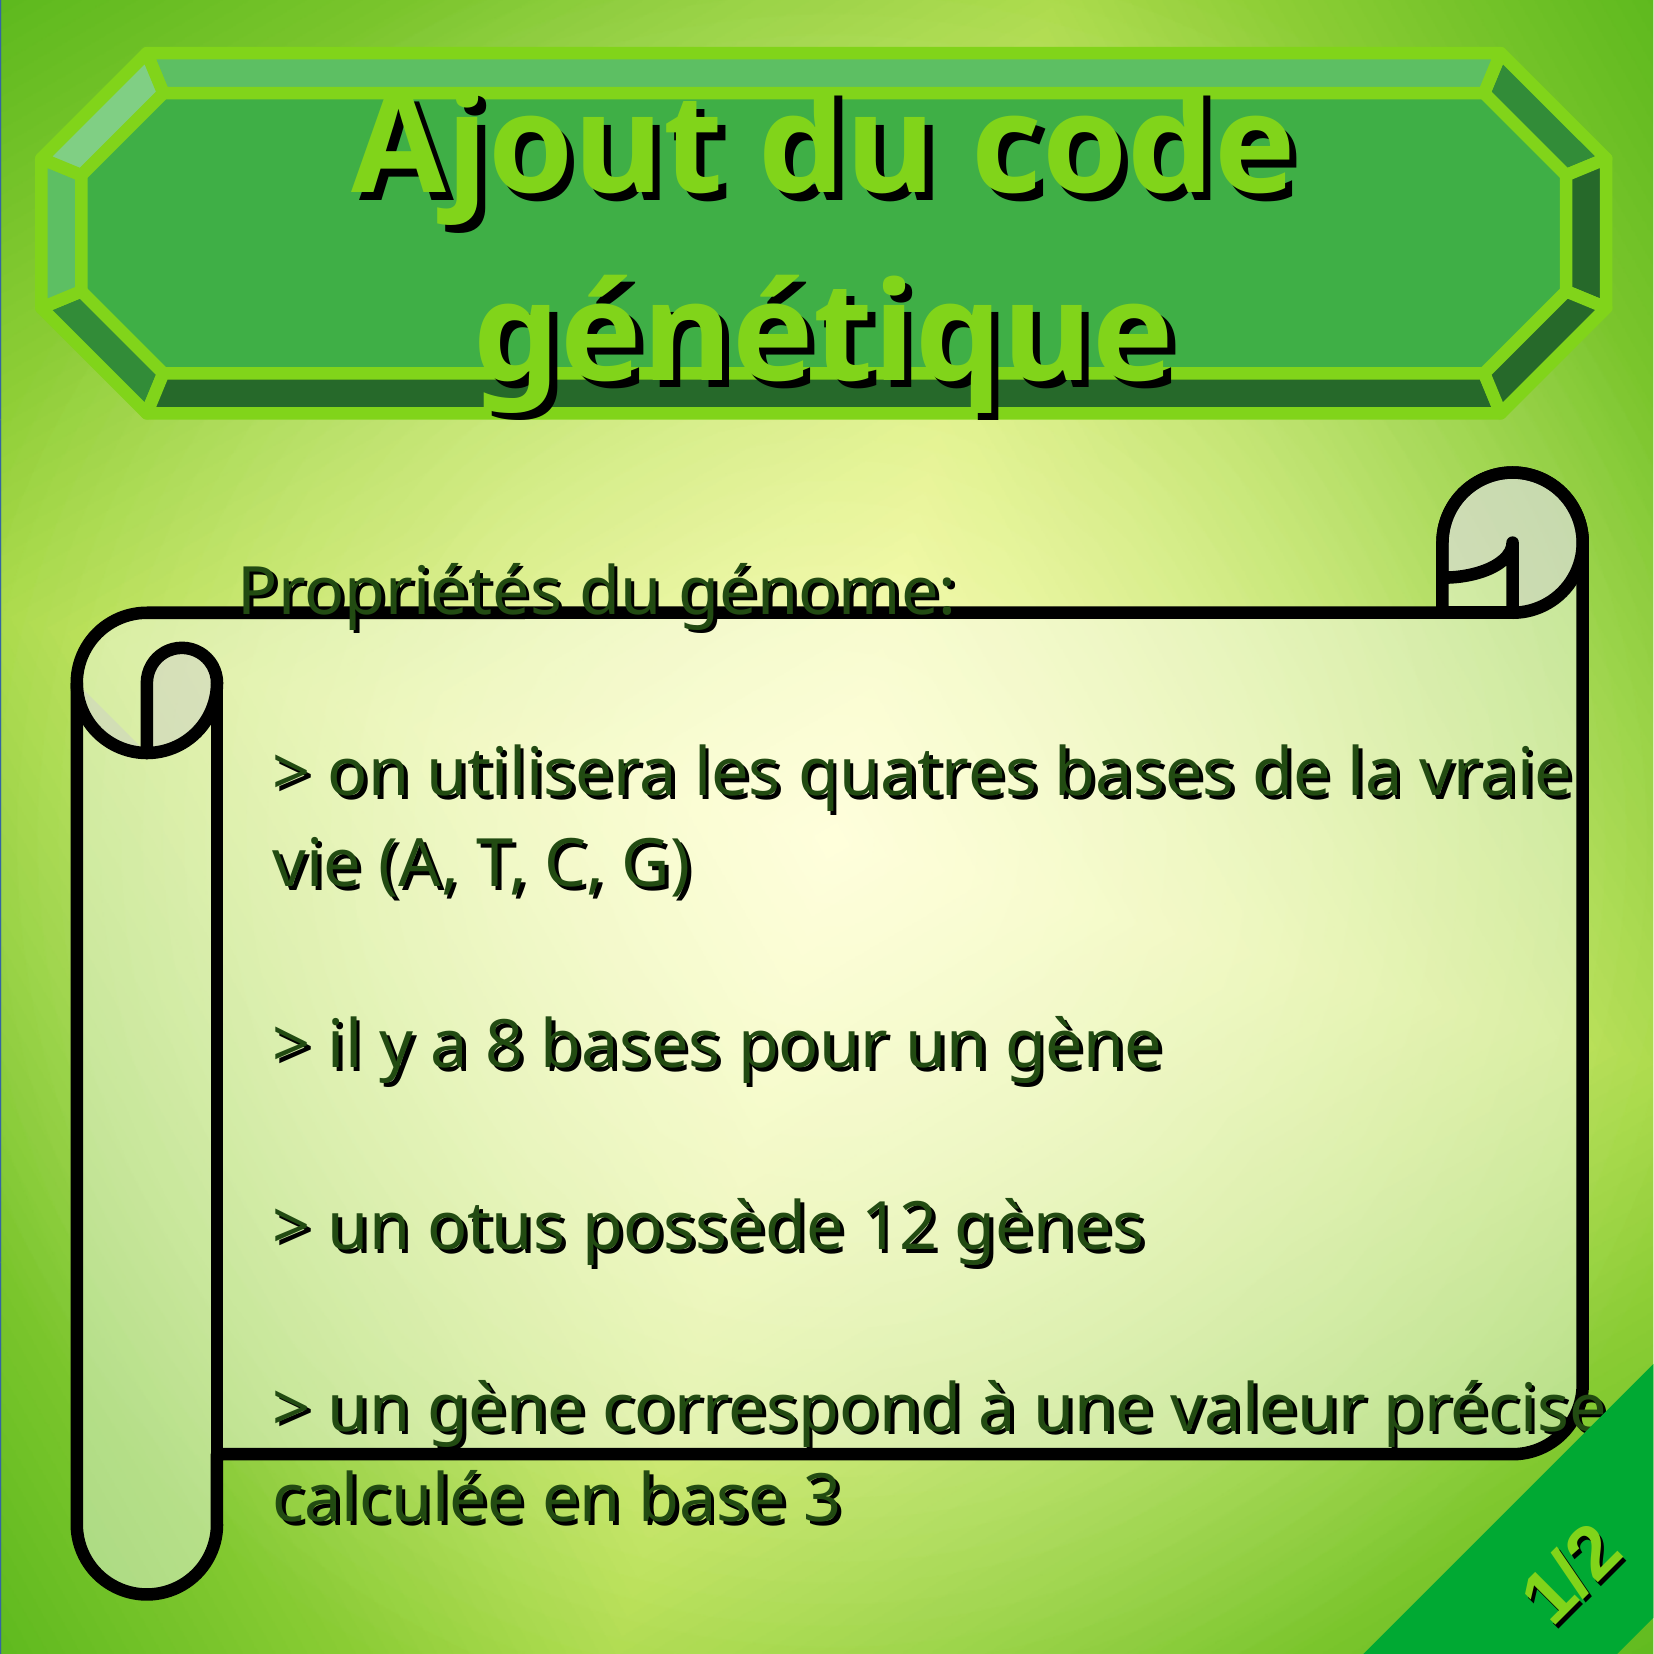

Ajout du code génétique
Propriétés du génome:
 > on utilisera les quatres bases de la vraie
 vie (A, T, C, G)
 > il y a 8 bases pour un gène
 > un otus possède 12 gènes
 > un gène correspond à une valeur précise,
 calculée en base 3
1/2